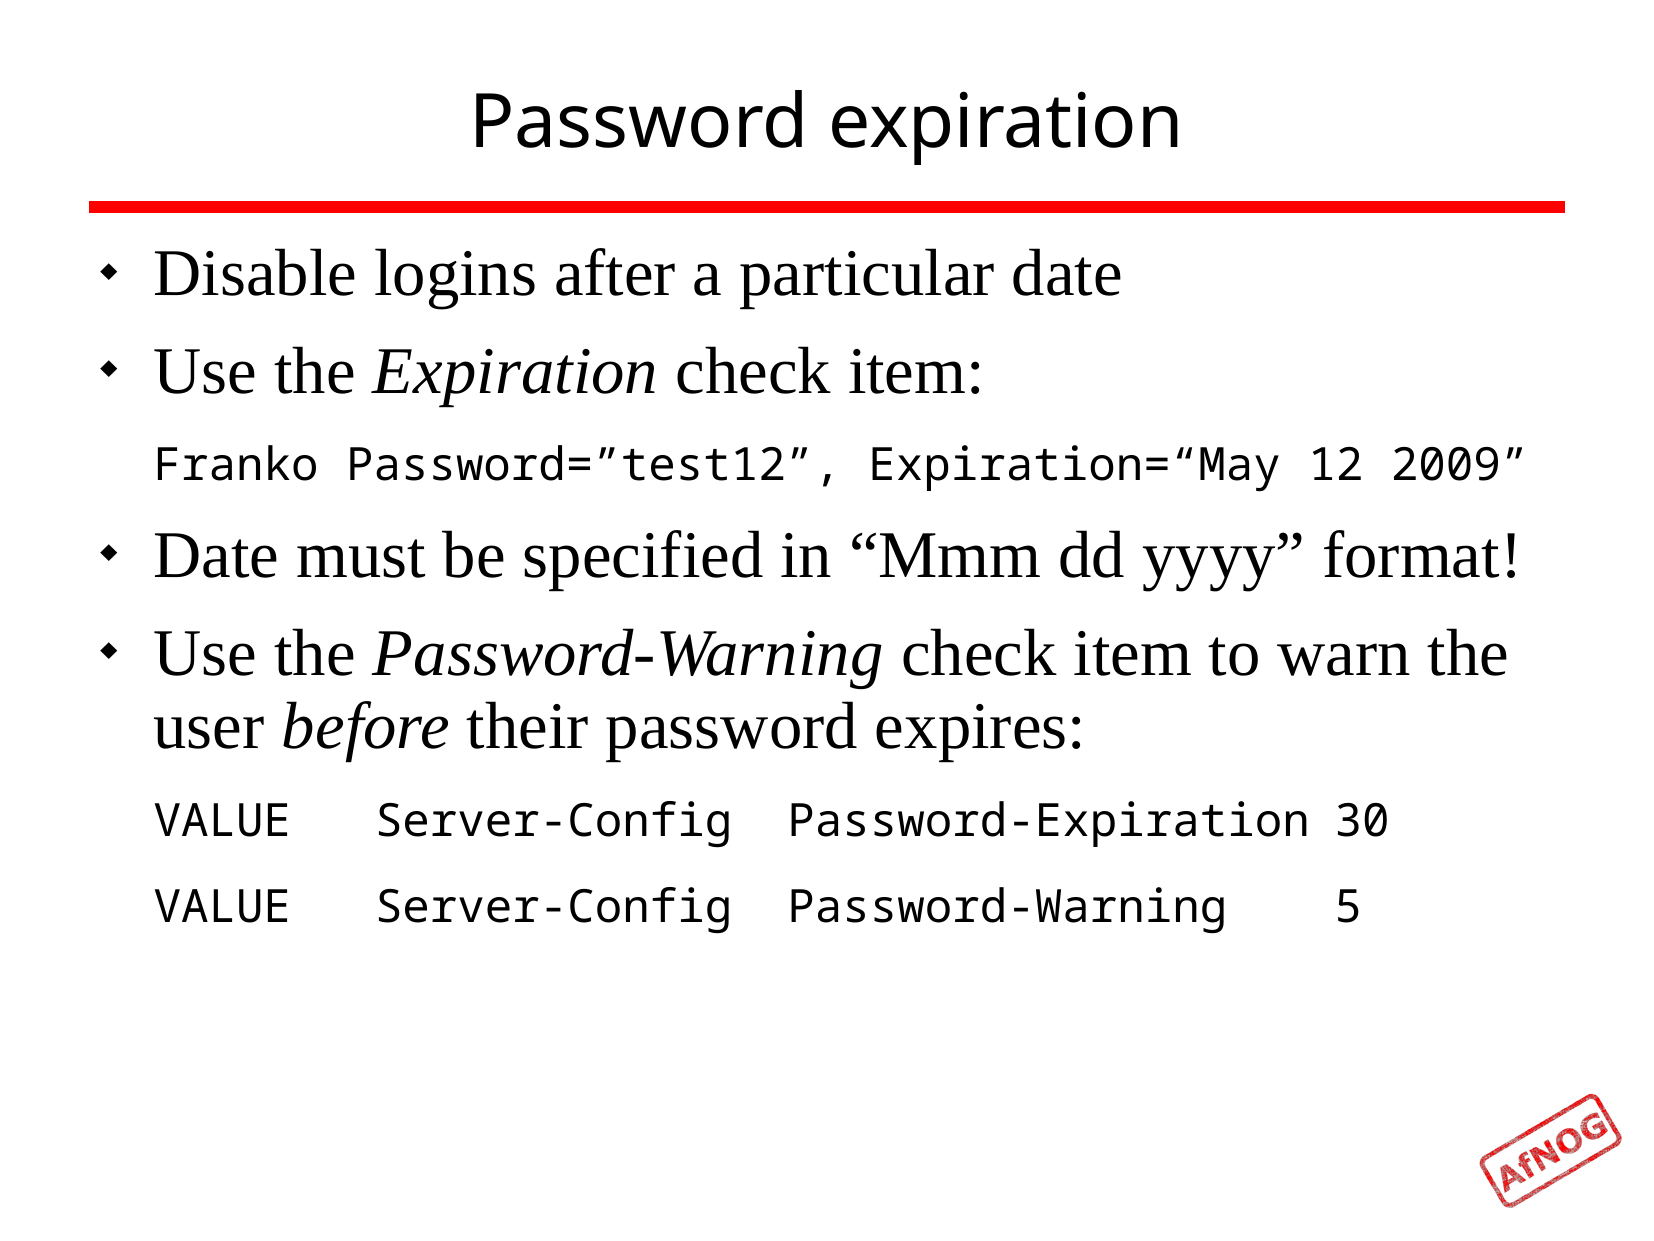

# Password expiration
Disable logins after a particular date
Use the Expiration check item:
Franko Password=”test12”, Expiration=“May 12 2009”
Date must be specified in “Mmm dd yyyy” format!
Use the Password-Warning check item to warn the user before their password expires:
VALUE		Server-Config Password-Expiration	30
VALUE		Server-Config Password-Warning		5